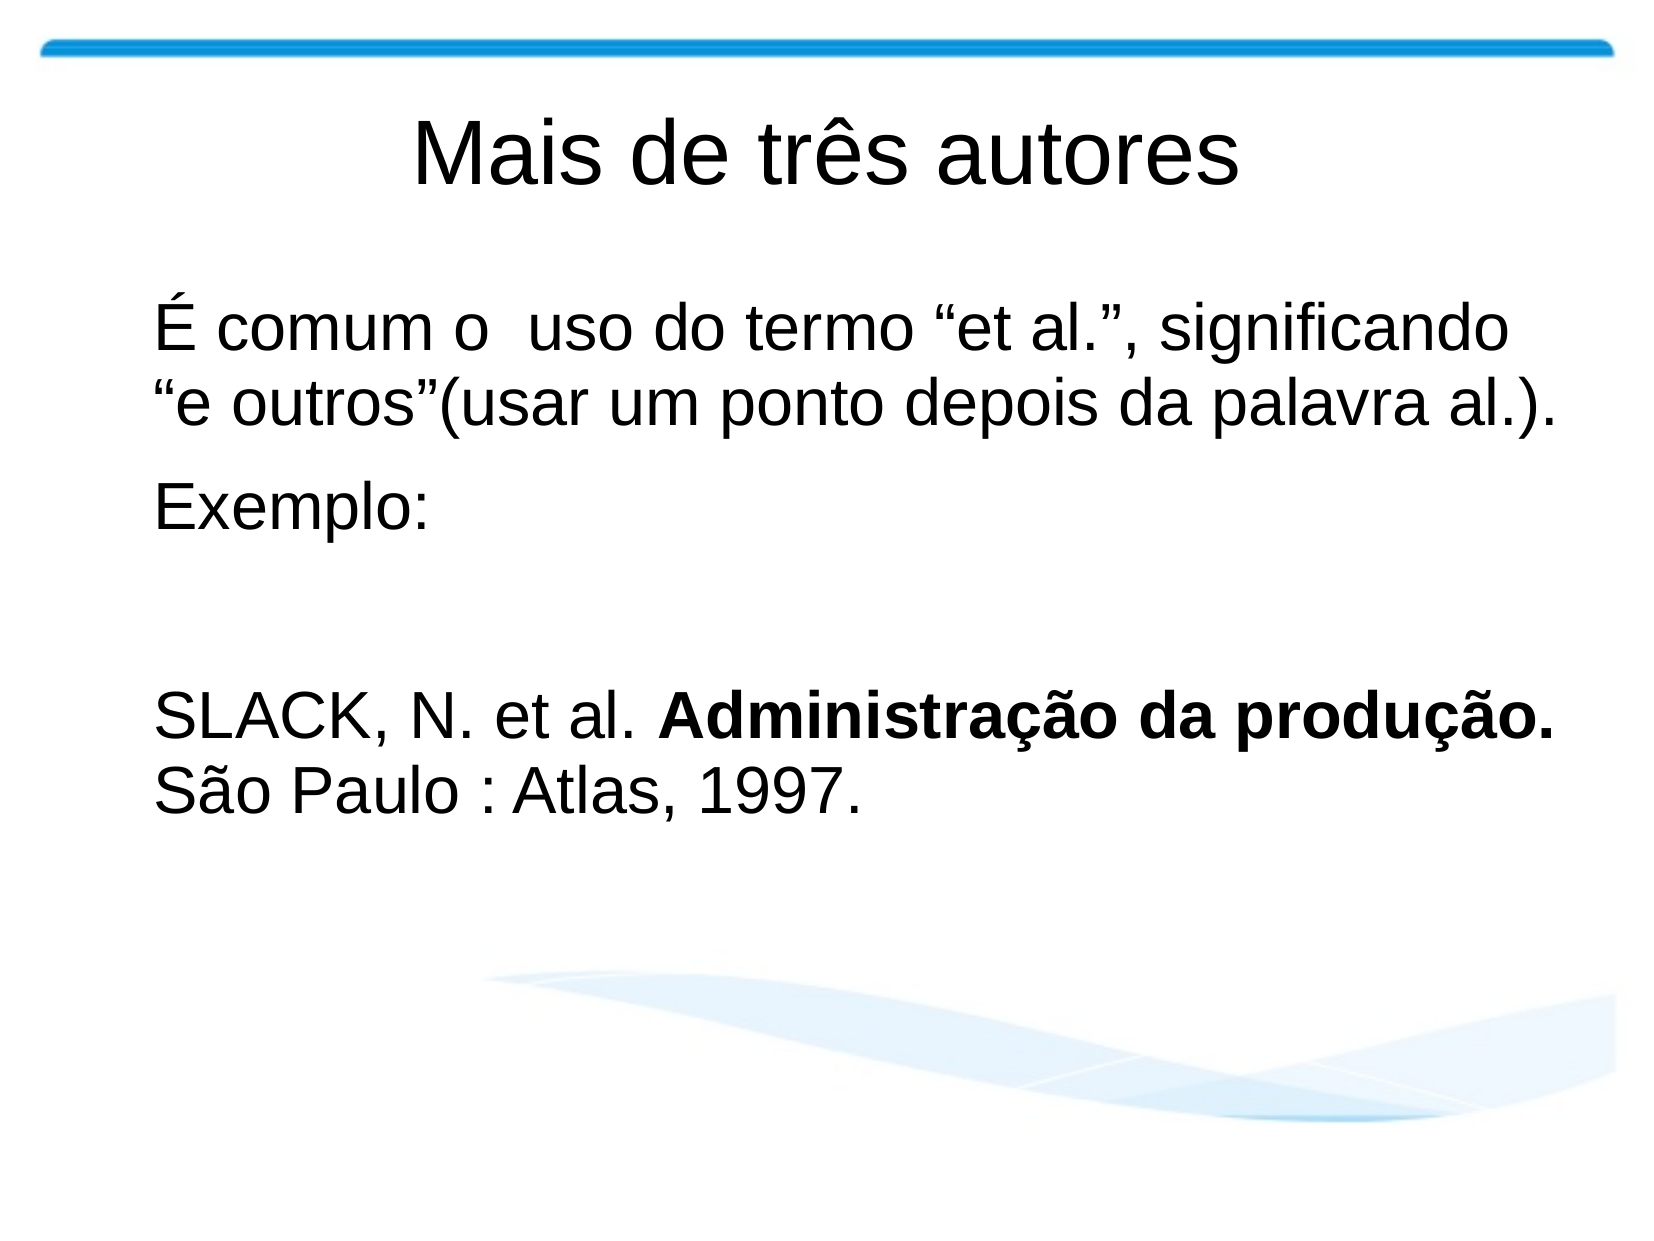

# Mais de três autores
É comum o uso do termo “et al.”, significando “e outros”(usar um ponto depois da palavra al.).
Exemplo:
SLACK, N. et al. Administração da produção. São Paulo : Atlas, 1997.